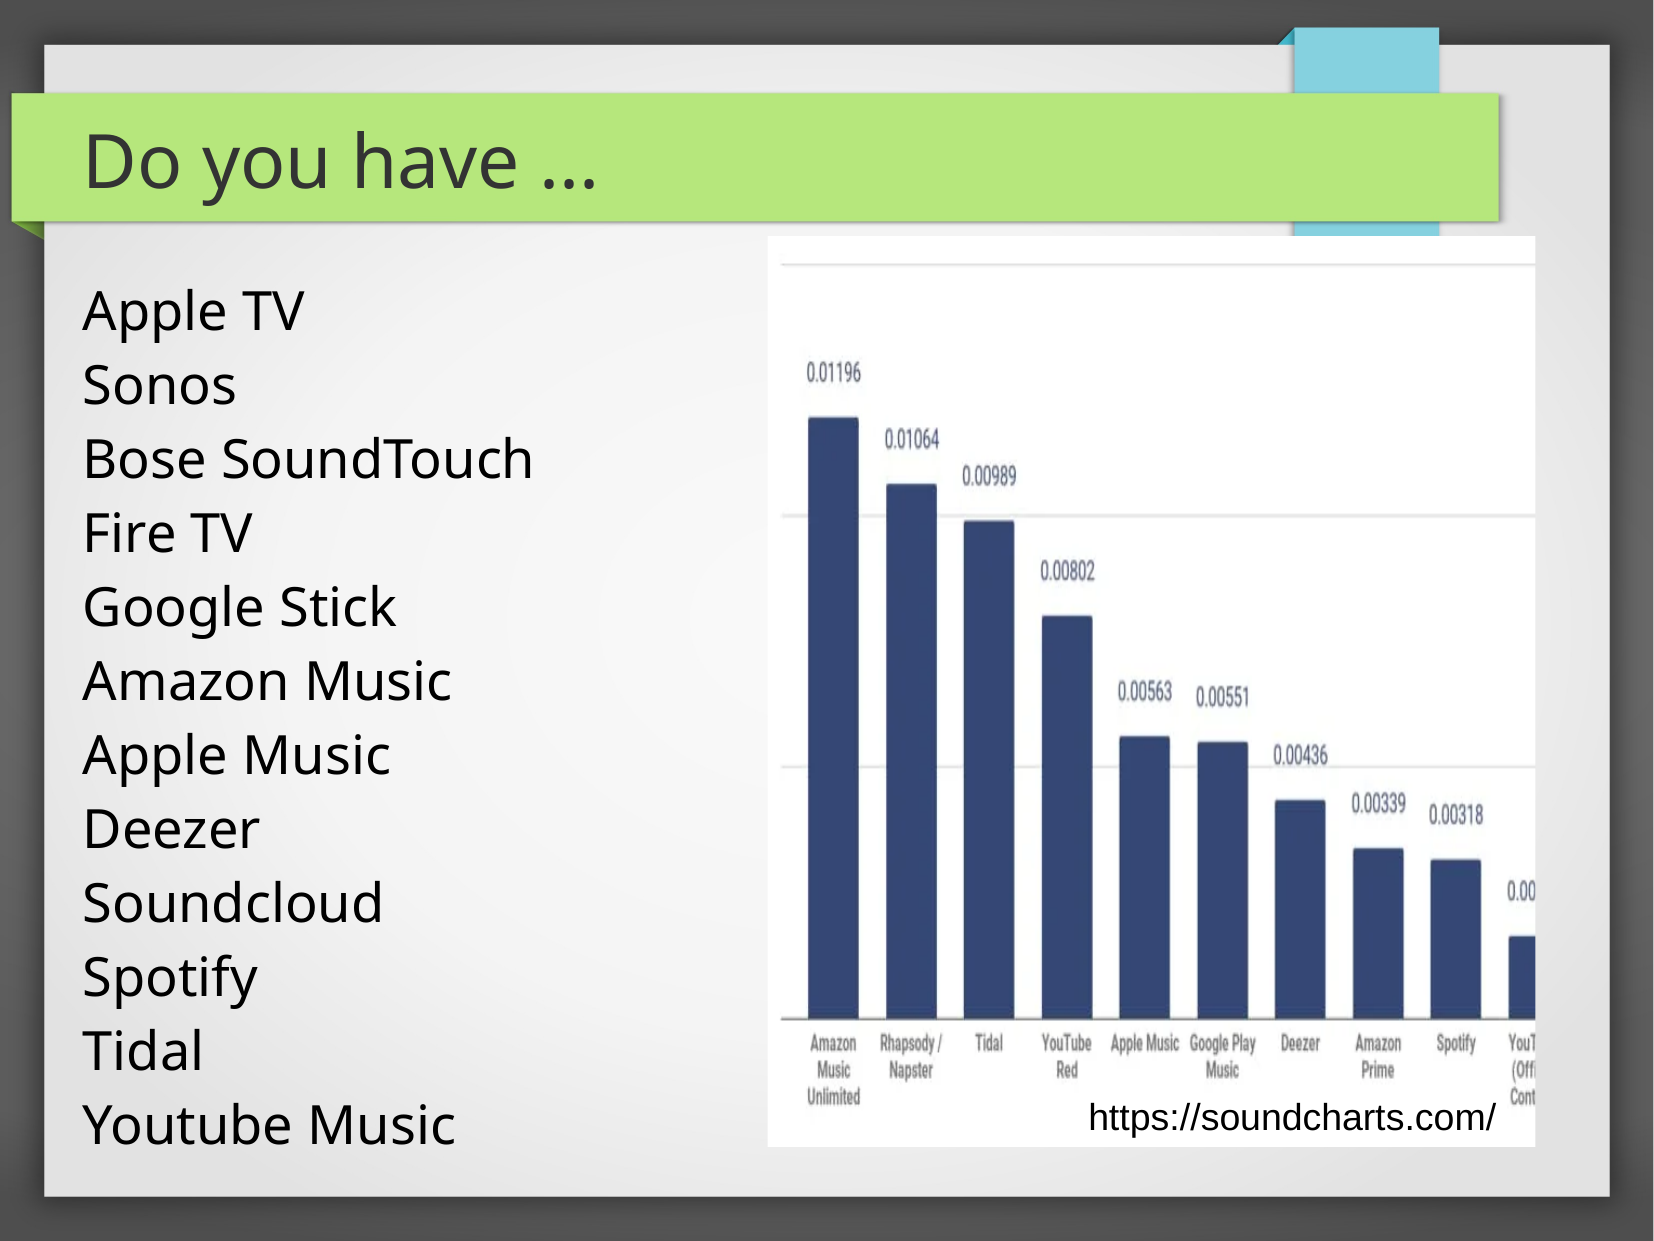

# Do you have ...
Apple TV
Sonos
Bose SoundTouch
Fire TV
Google Stick
Amazon Music
Apple Music
Deezer
Soundcloud
Spotify
Tidal
Youtube Music
https://soundcharts.com/